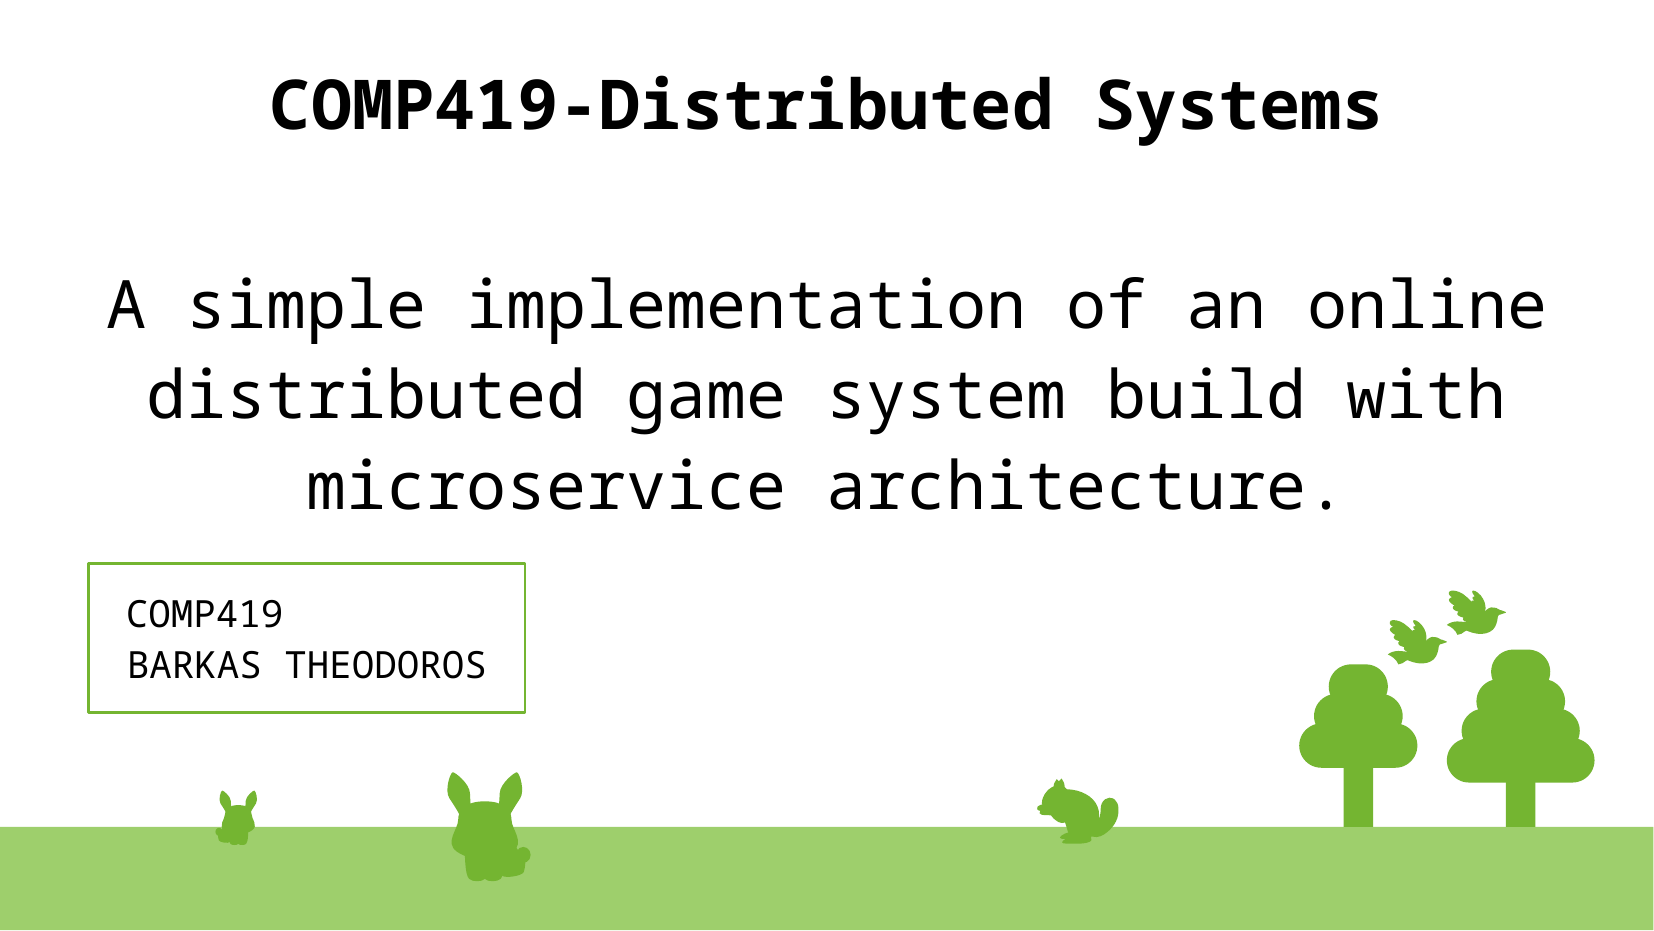

# COMP419-Distributed Systems
A simple implementation of an online distributed game system build with microservice architecture.
 COMP419
BARKAS THEODOROS